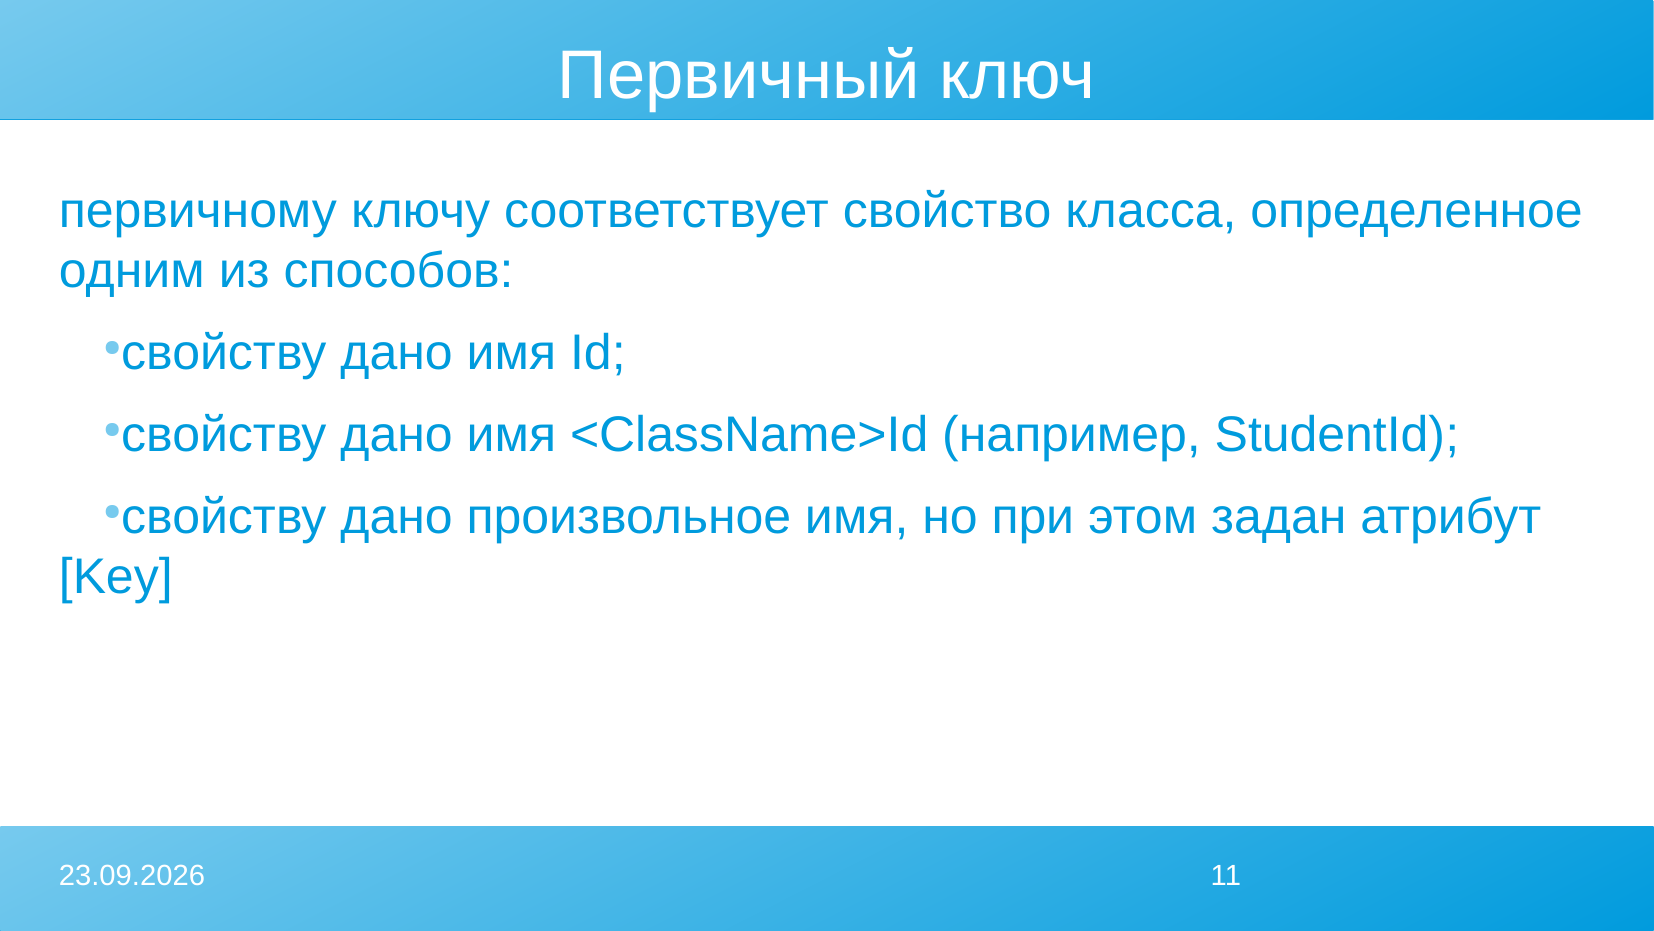

# Первичный ключ
первичному ключу соответствует свойство класса, определенное одним из способов:
свойству дано имя Id;
свойству дано имя <ClassName>Id (например, StudentId);
свойству дано произвольное имя, но при этом задан атрибут [Key]